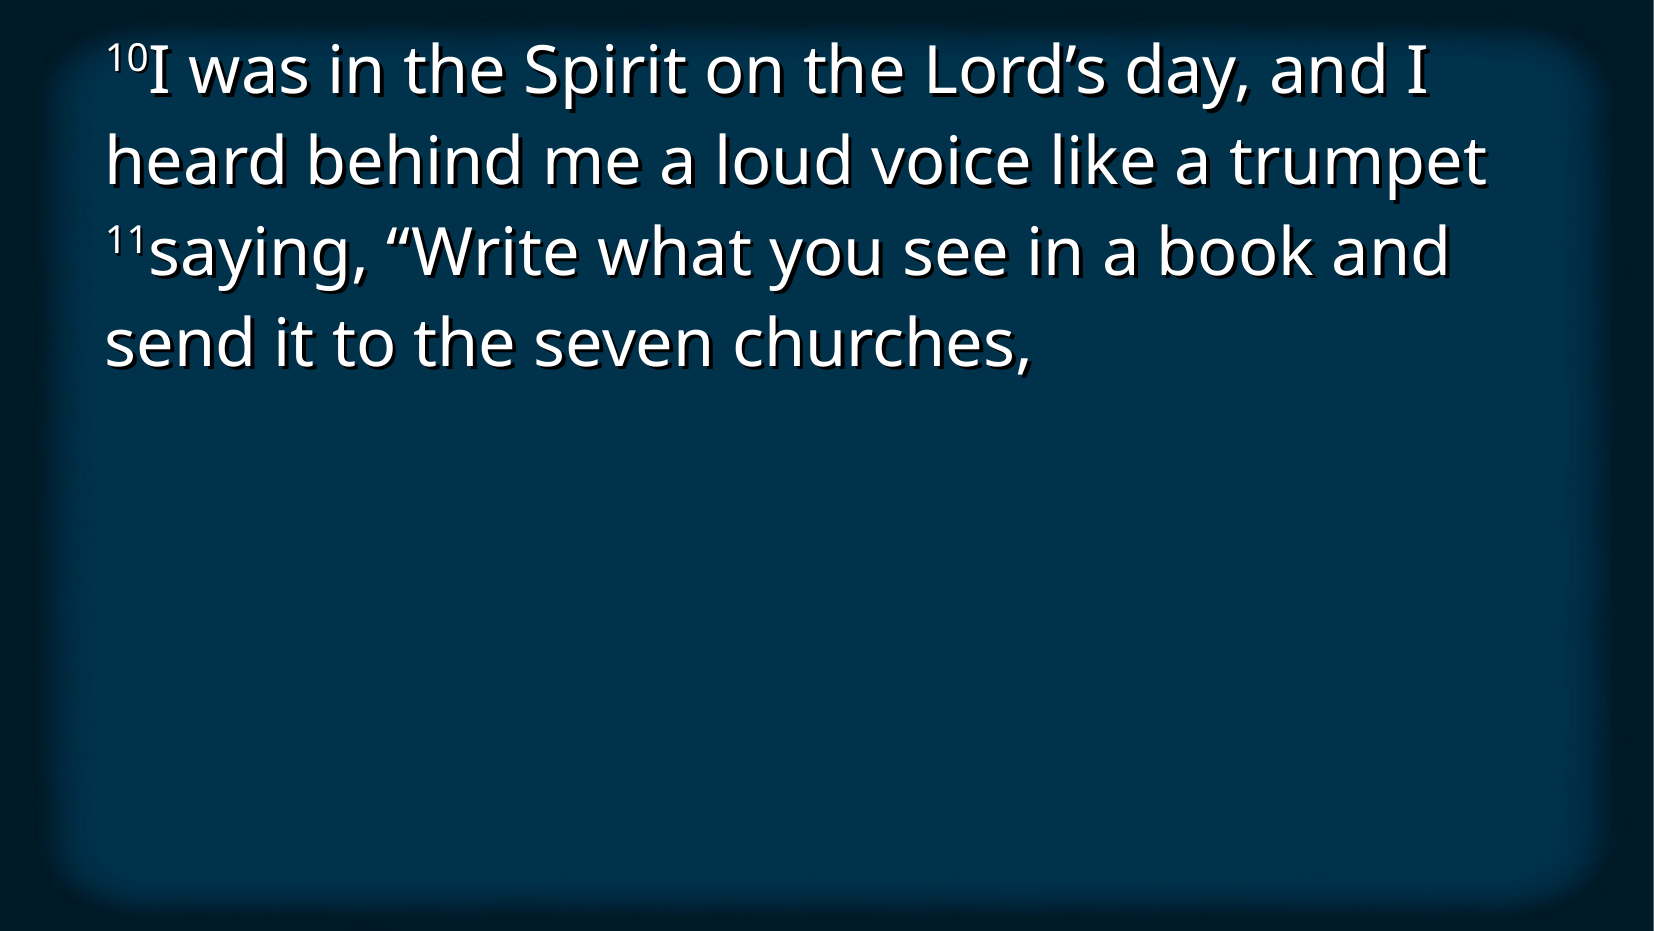

10I was in the Spirit on the Lord’s day, and I heard behind me a loud voice like a trumpet 11saying, “Write what you see in a book and send it to the seven churches,